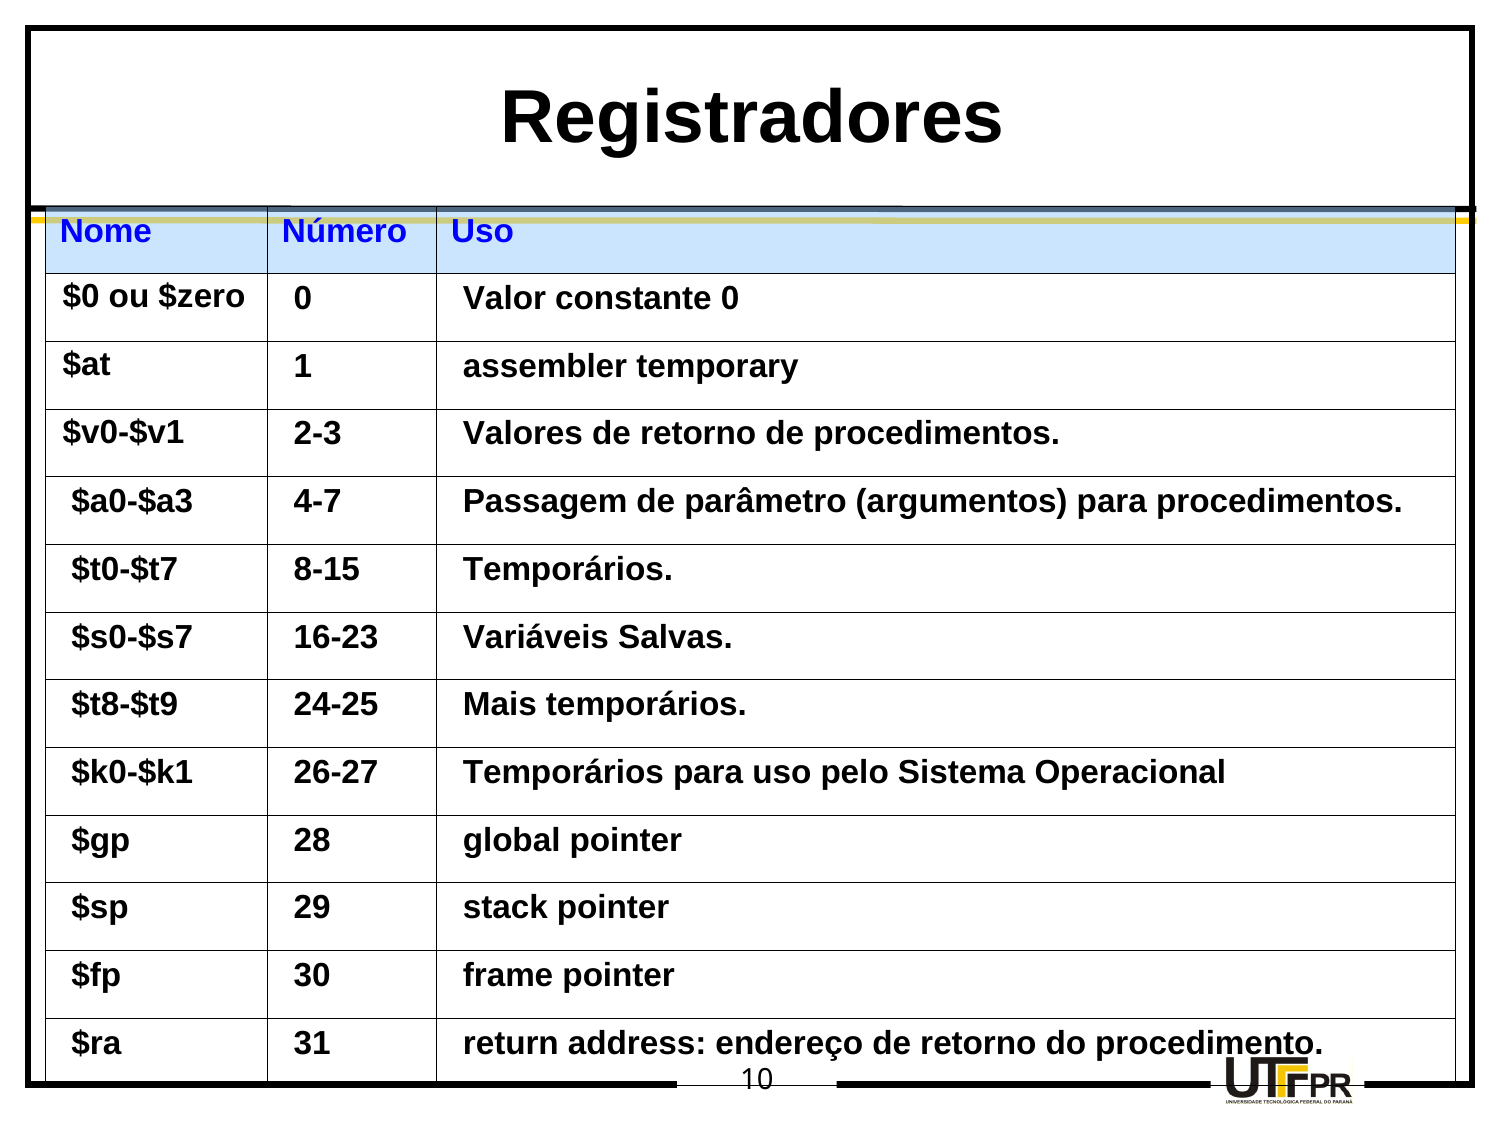

# Registradores
| Nome | Número | Uso |
| --- | --- | --- |
| $0 ou $zero | 0 | Valor constante 0 |
| $at | 1 | assembler temporary |
| $v0-$v1 | 2-3 | Valores de retorno de procedimentos. |
| $a0-$a3 | 4-7 | Passagem de parâmetro (argumentos) para procedimentos. |
| $t0-$t7 | 8-15 | Temporários. |
| $s0-$s7 | 16-23 | Variáveis Salvas. |
| $t8-$t9 | 24-25 | Mais temporários. |
| $k0-$k1 | 26-27 | Temporários para uso pelo Sistema Operacional |
| $gp | 28 | global pointer |
| $sp | 29 | stack pointer |
| $fp | 30 | frame pointer |
| $ra | 31 | return address: endereço de retorno do procedimento. |